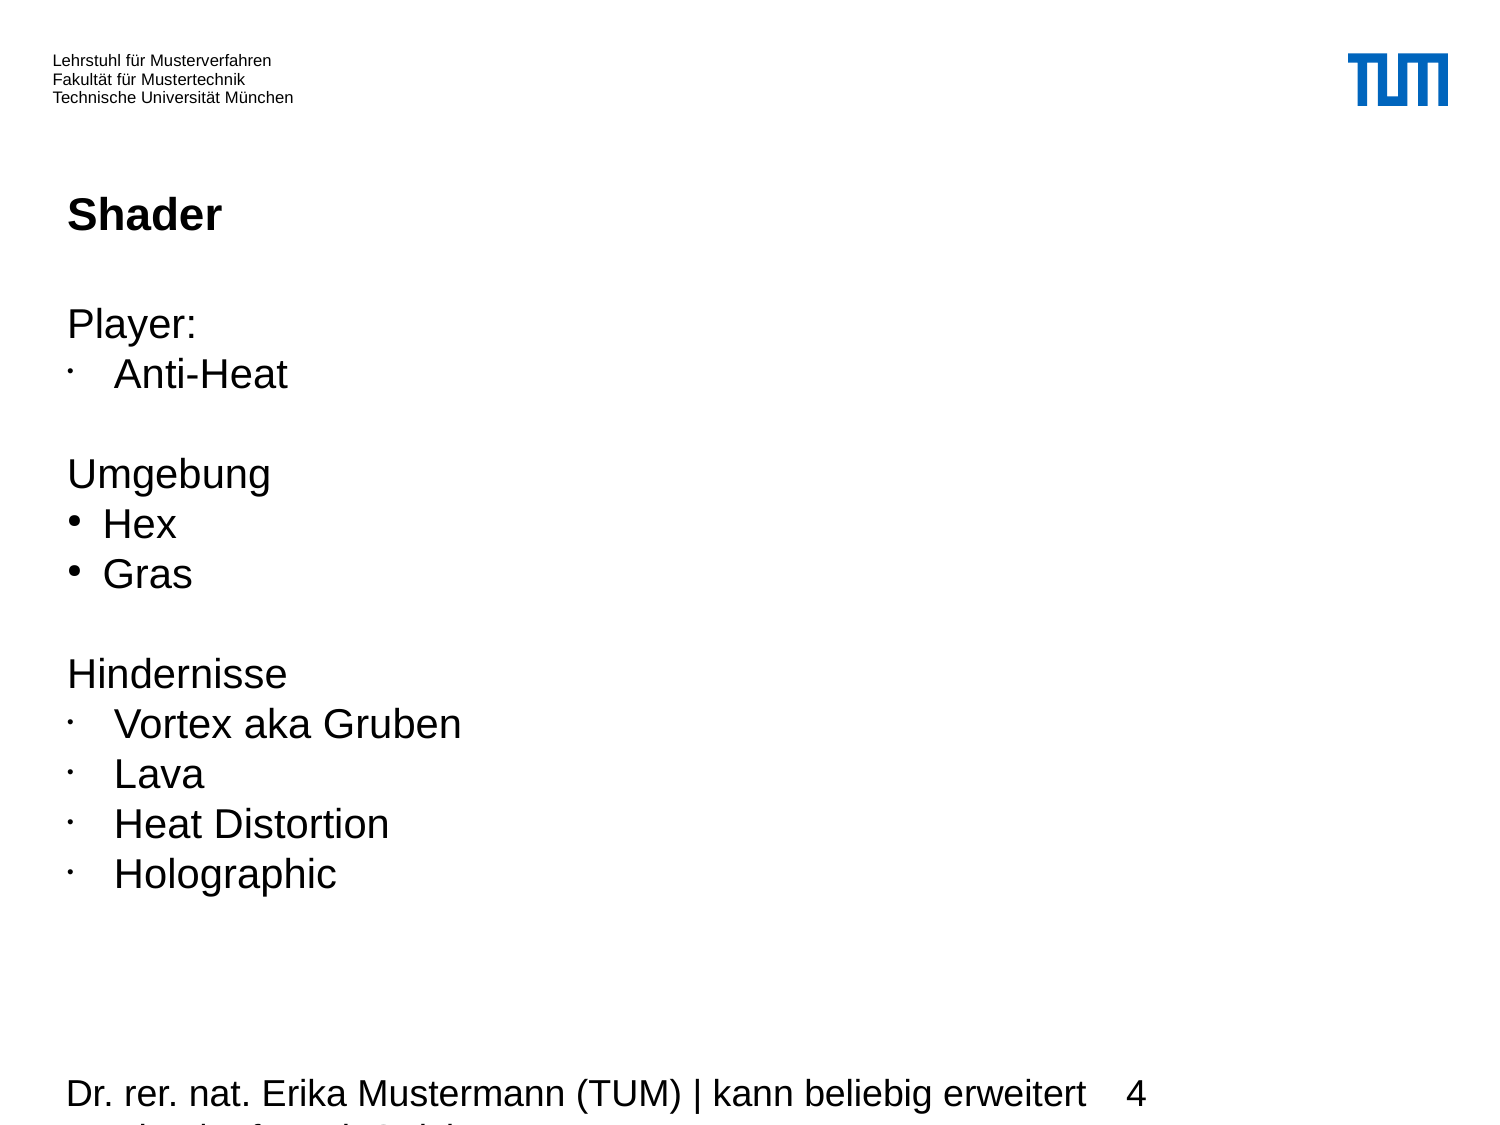

Shader
# Player:
Anti-Heat
Umgebung
Hex
Gras
Hindernisse
Vortex aka Gruben
Lava
Heat Distortion
Holographic
Dr. rer. nat. Erika Mustermann (TUM) | kann beliebig erweitert werden | Infos mit Strich trennen